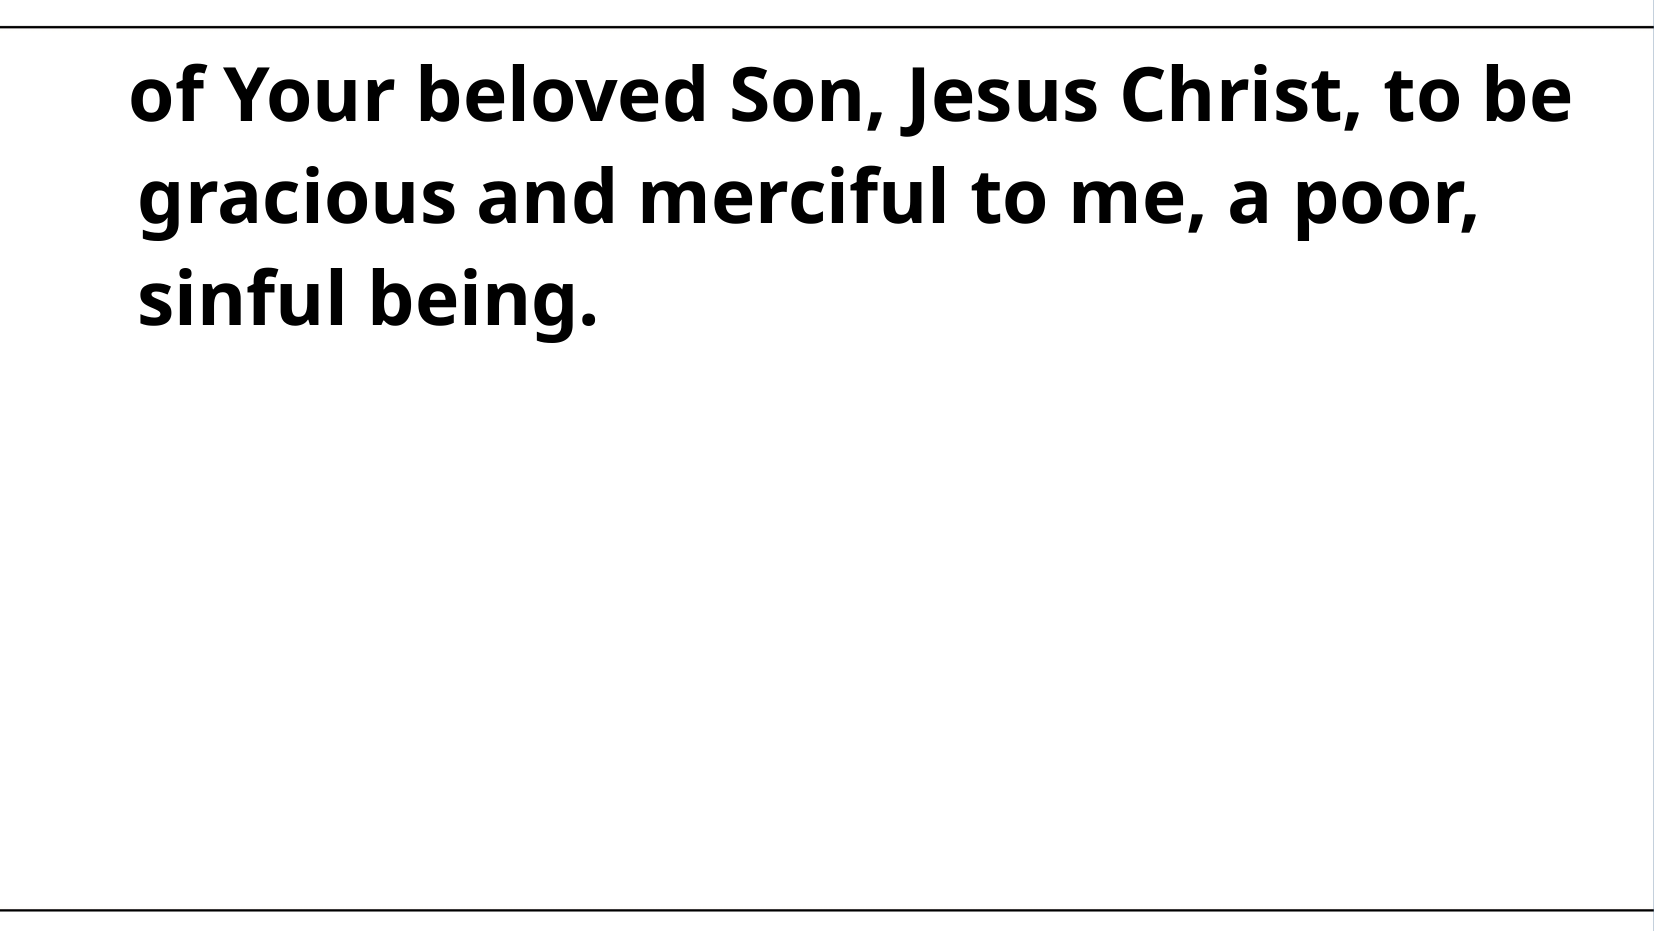

of Your beloved Son, Jesus Christ, to be
 gracious and merciful to me, a poor,
 sinful being.